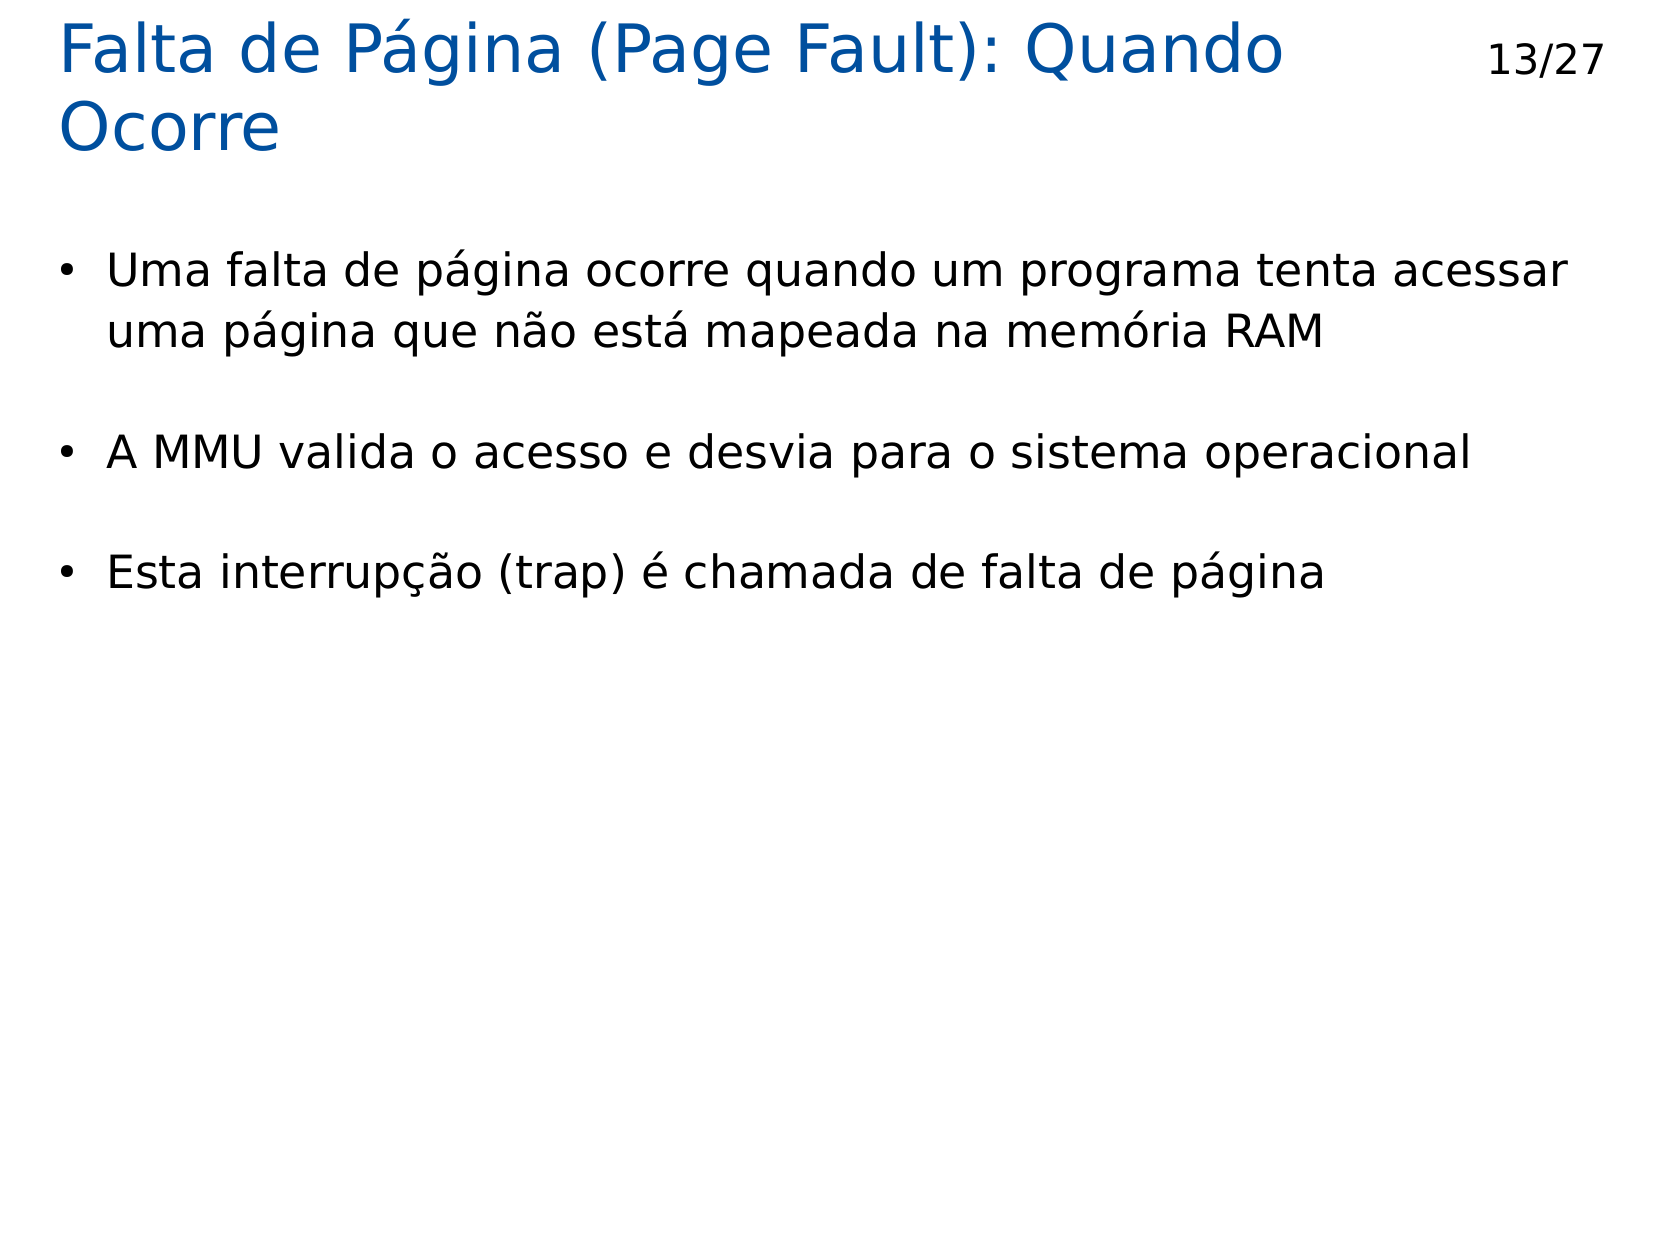

# Falta de Página (Page Fault): Quando Ocorre
13
Uma falta de página ocorre quando um programa tenta acessar uma página que não está mapeada na memória RAM
A MMU valida o acesso e desvia para o sistema operacional
Esta interrupção (trap) é chamada de falta de página